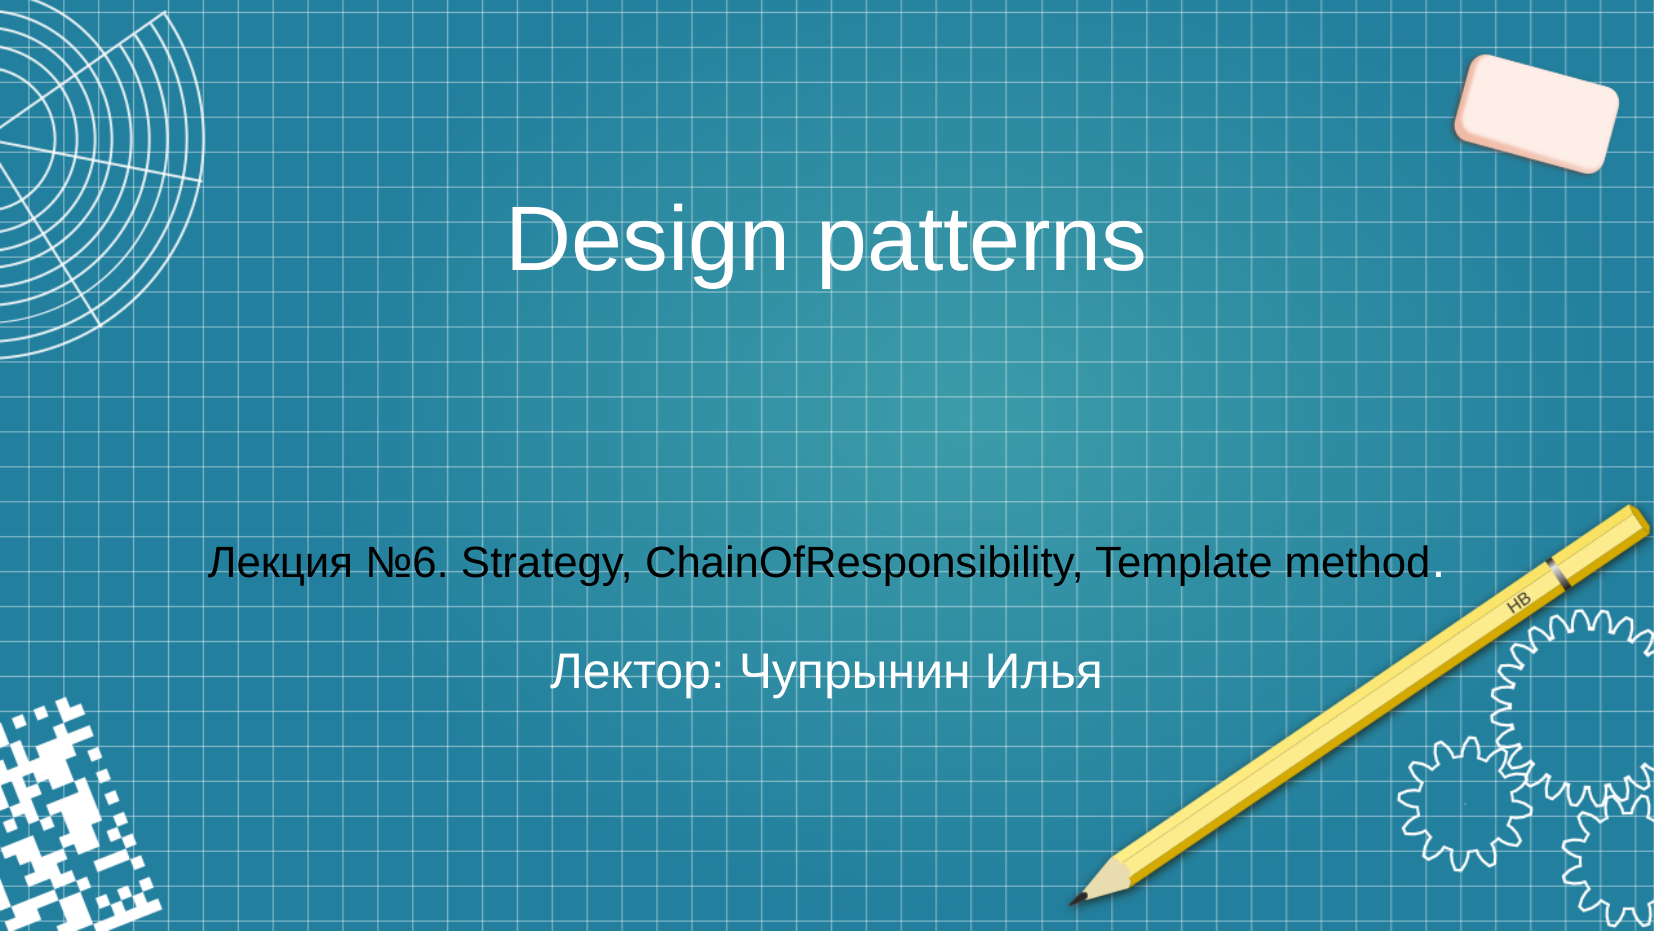

# Design patterns
Лекция №6. Strategy, ChainOfResponsibility, Template method.
Лектор: Чупрынин Илья